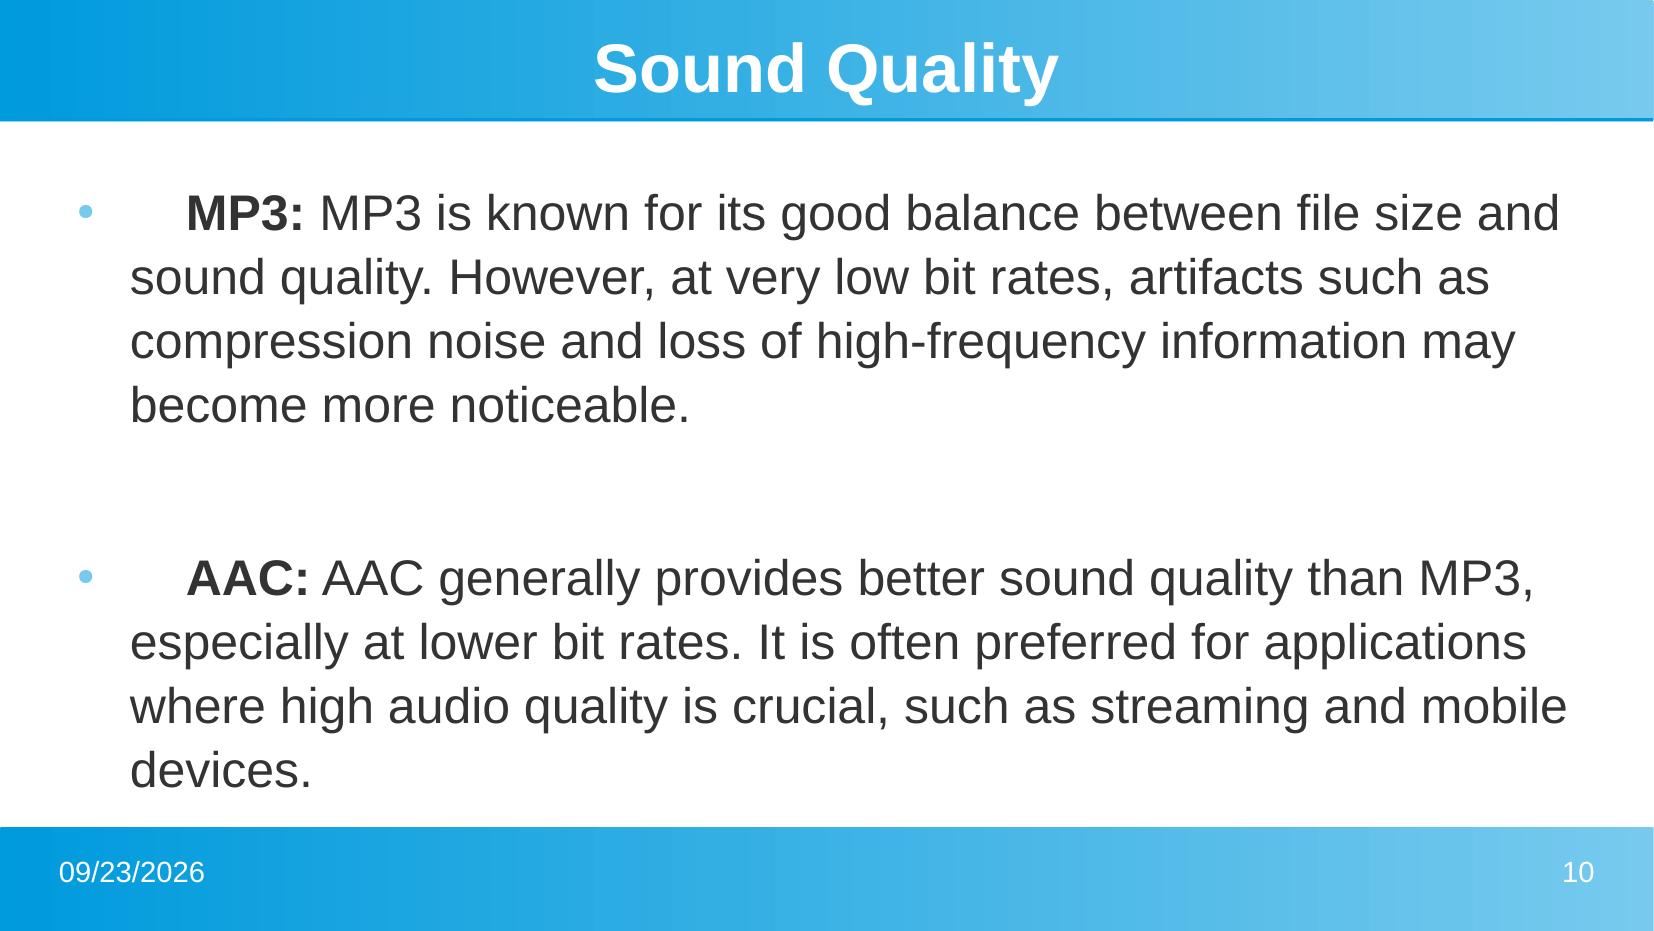

# Sound Quality
 MP3: MP3 is known for its good balance between file size and sound quality. However, at very low bit rates, artifacts such as compression noise and loss of high-frequency information may become more noticeable.
 AAC: AAC generally provides better sound quality than MP3, especially at lower bit rates. It is often preferred for applications where high audio quality is crucial, such as streaming and mobile devices.
10